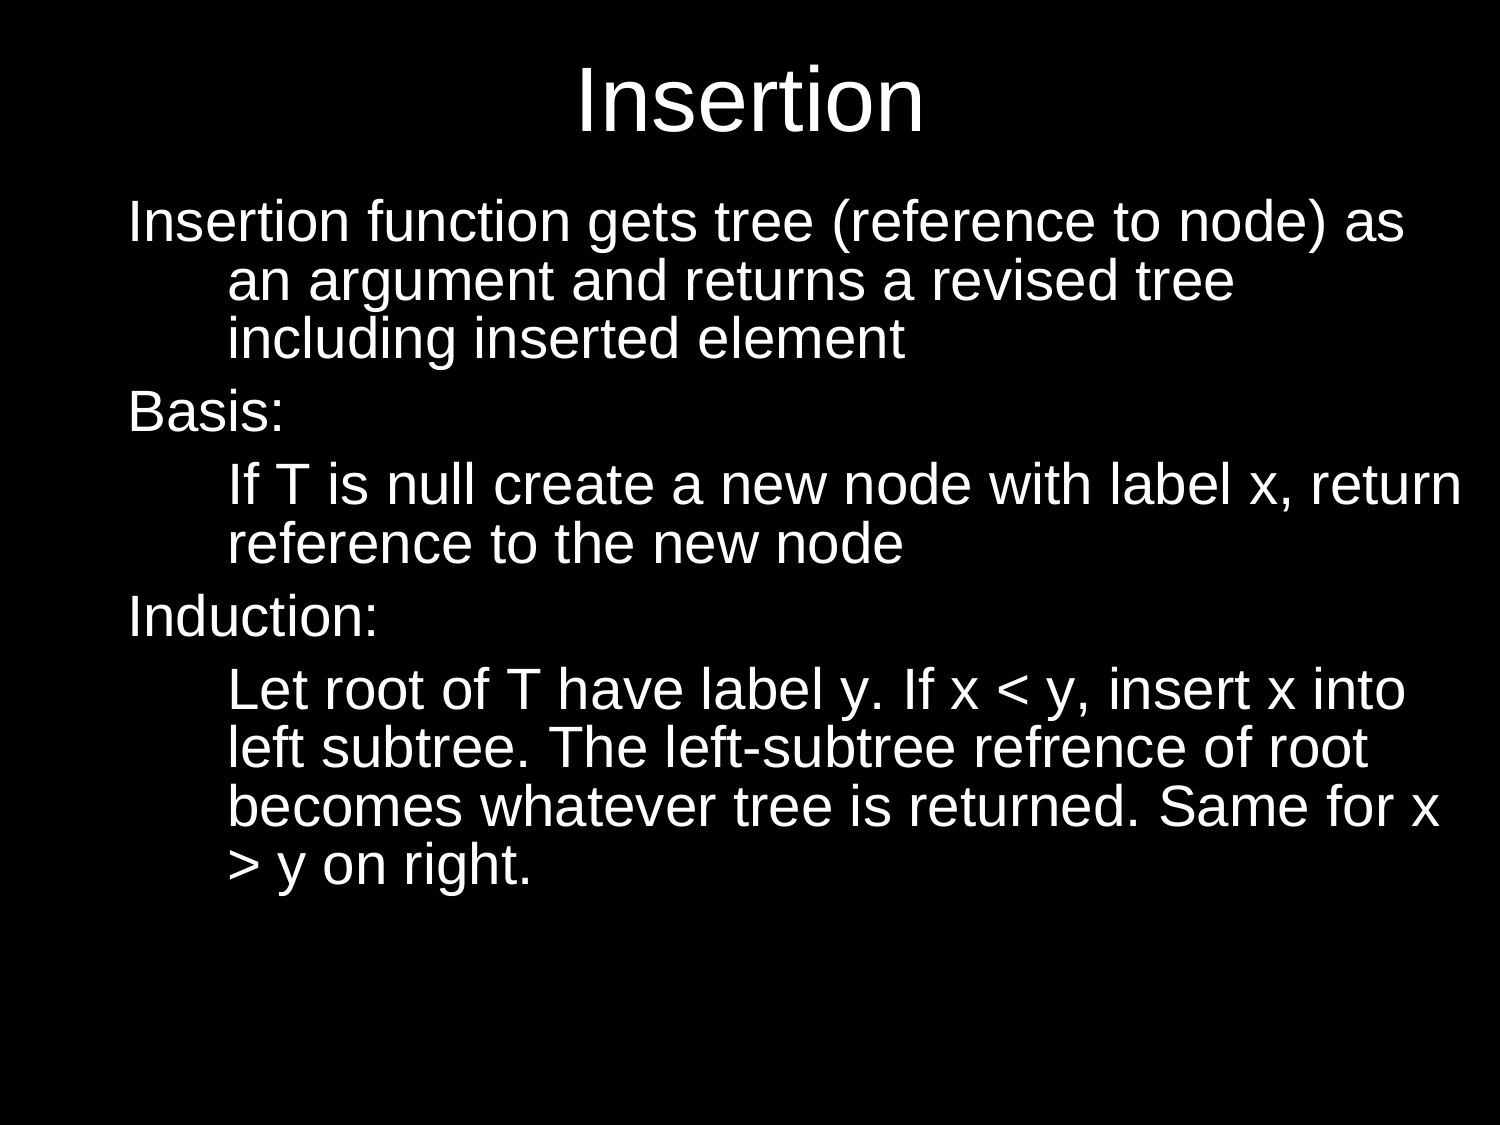

# Insertion
Insertion function gets tree (reference to node) as an argument and returns a revised tree including inserted element
Basis:
	If T is null create a new node with label x, return reference to the new node
Induction:
	Let root of T have label y. If x < y, insert x into left subtree. The left-subtree refrence of root becomes whatever tree is returned. Same for x > y on right.